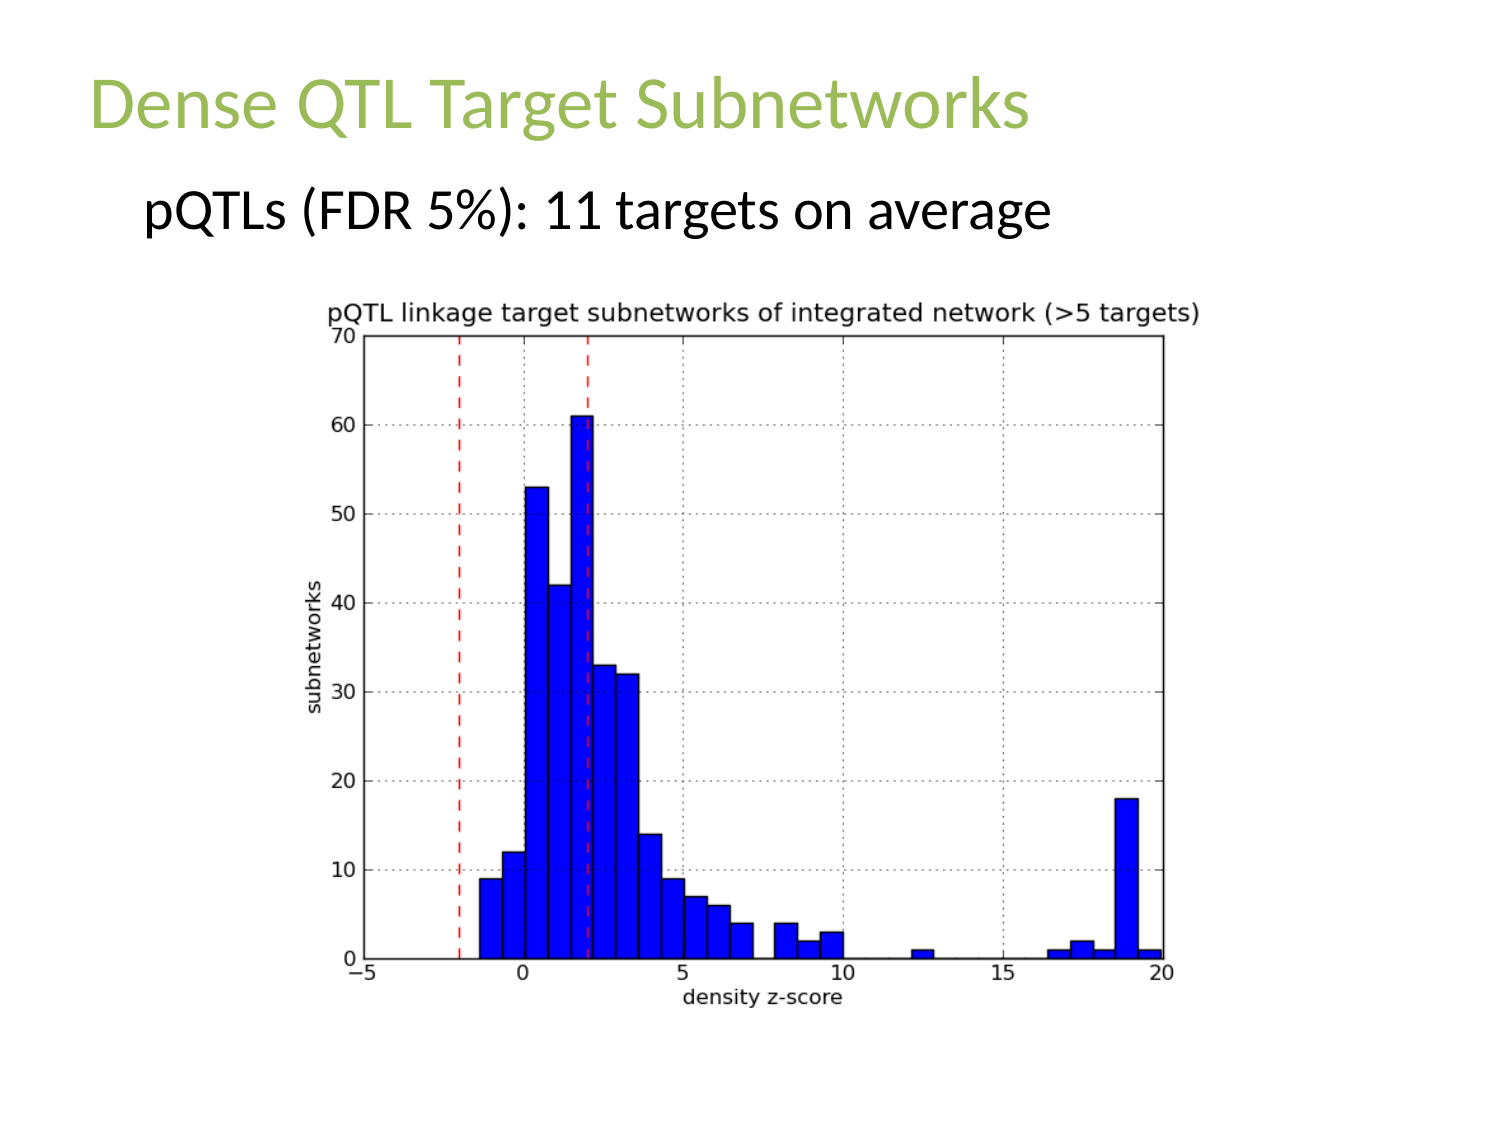

Dense QTL Target Subnetworks
pQTLs (FDR 5%): 11 targets on average